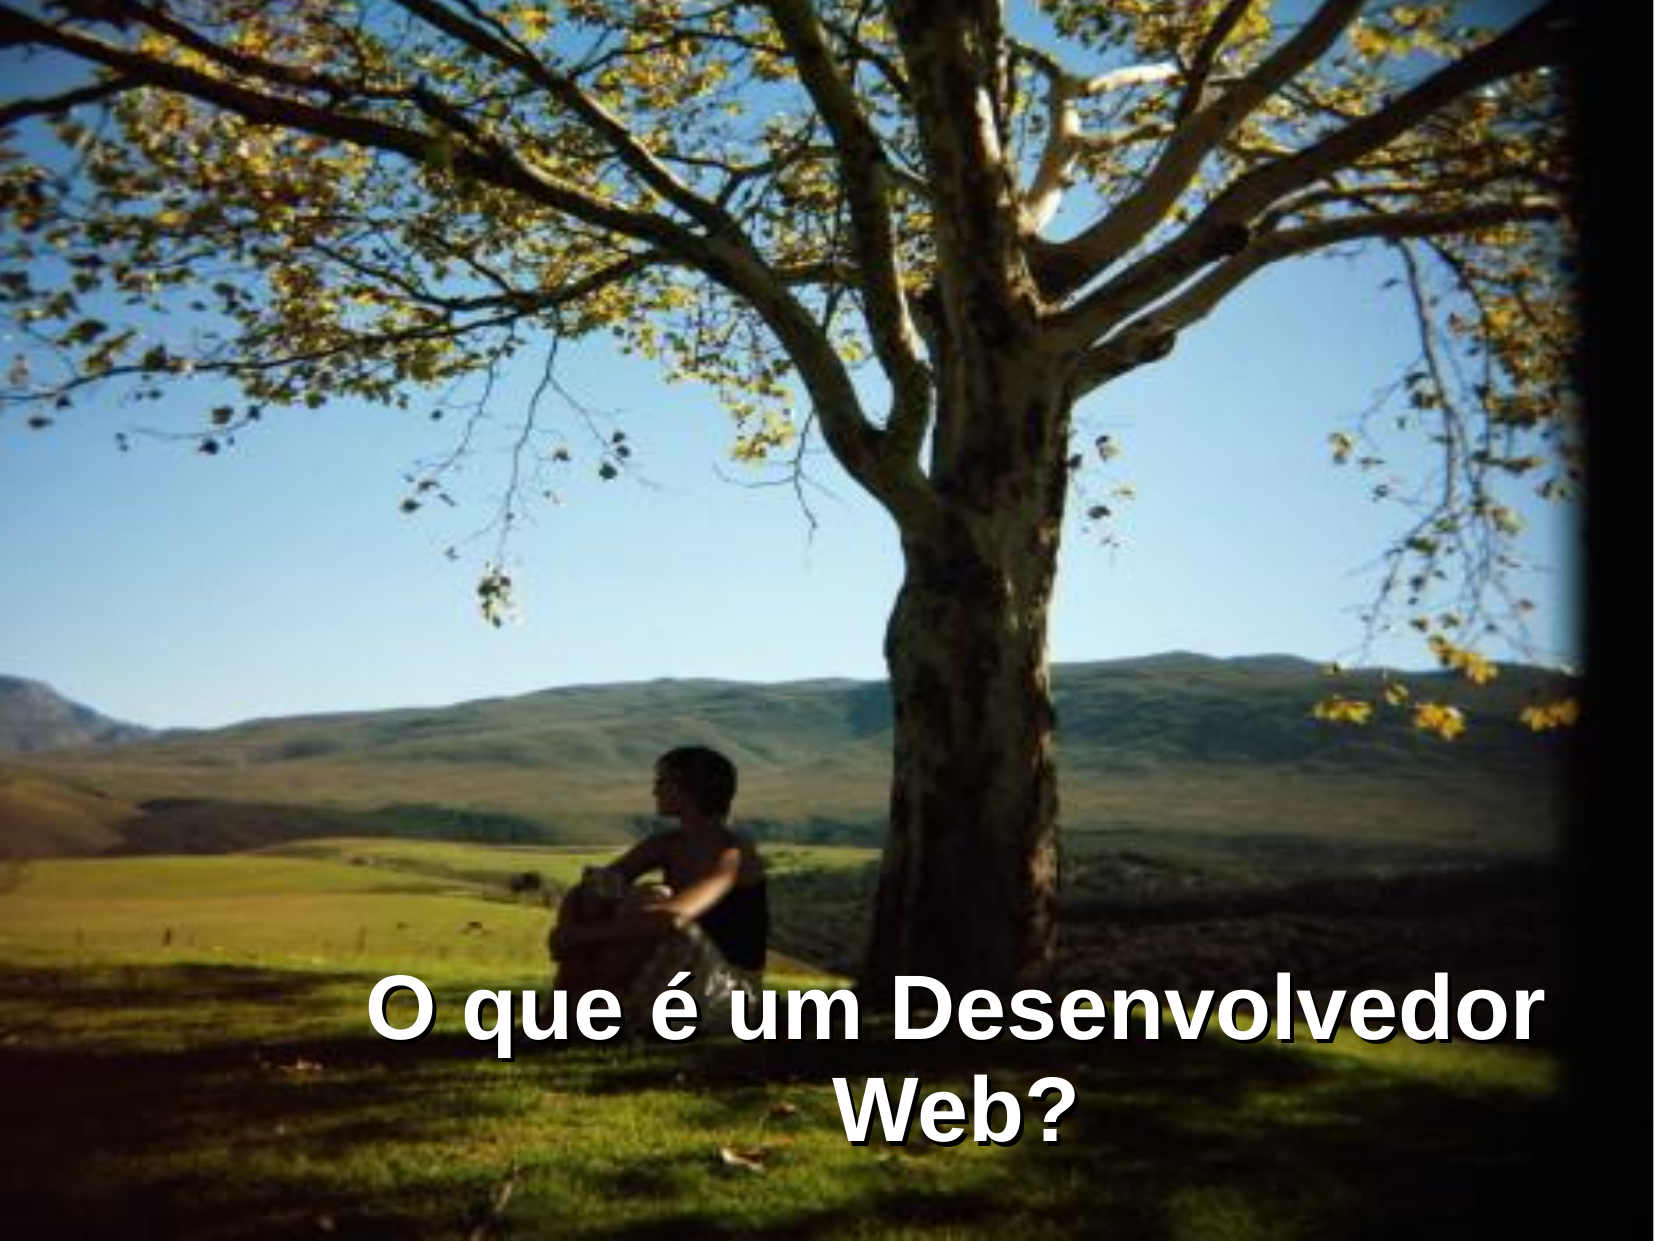

# O que é um Desenvolvedor Web?